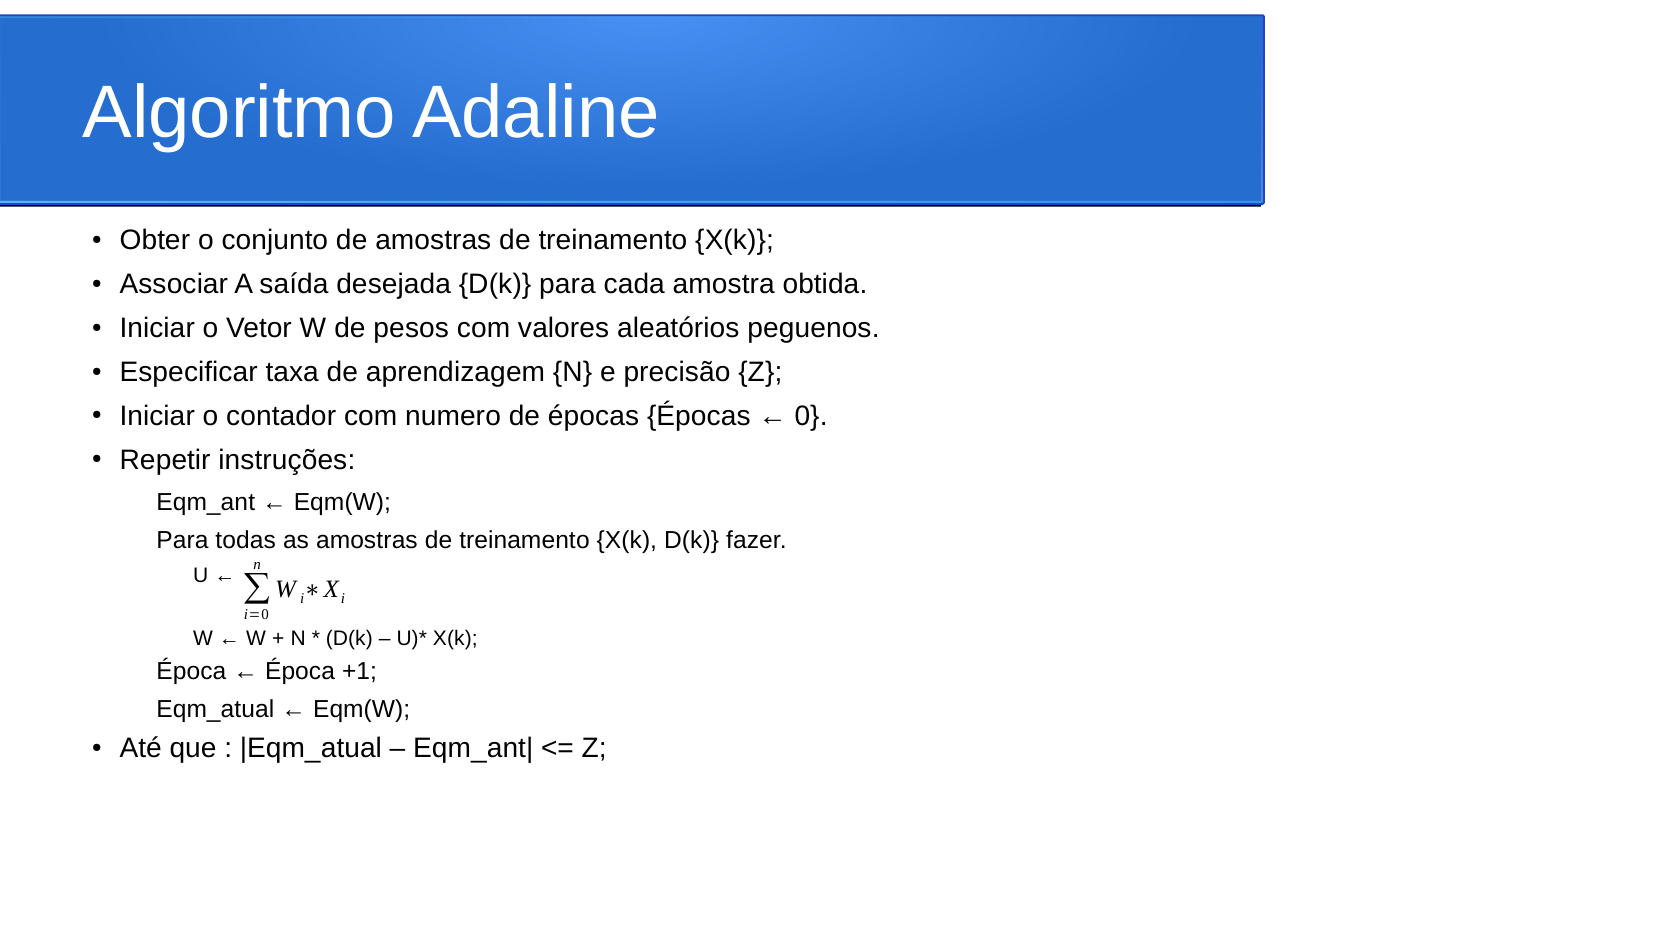

# Algoritmo Adaline
Obter o conjunto de amostras de treinamento {X(k)};
Associar A saída desejada {D(k)} para cada amostra obtida.
Iniciar o Vetor W de pesos com valores aleatórios peguenos.
Especificar taxa de aprendizagem {N} e precisão {Z};
Iniciar o contador com numero de épocas {Épocas ← 0}.
Repetir instruções:
Eqm_ant ← Eqm(W);
Para todas as amostras de treinamento {X(k), D(k)} fazer.
U ←
W ← W + N * (D(k) – U)* X(k);
Época ← Época +1;
Eqm_atual ← Eqm(W);
Até que : |Eqm_atual – Eqm_ant| <= Z;